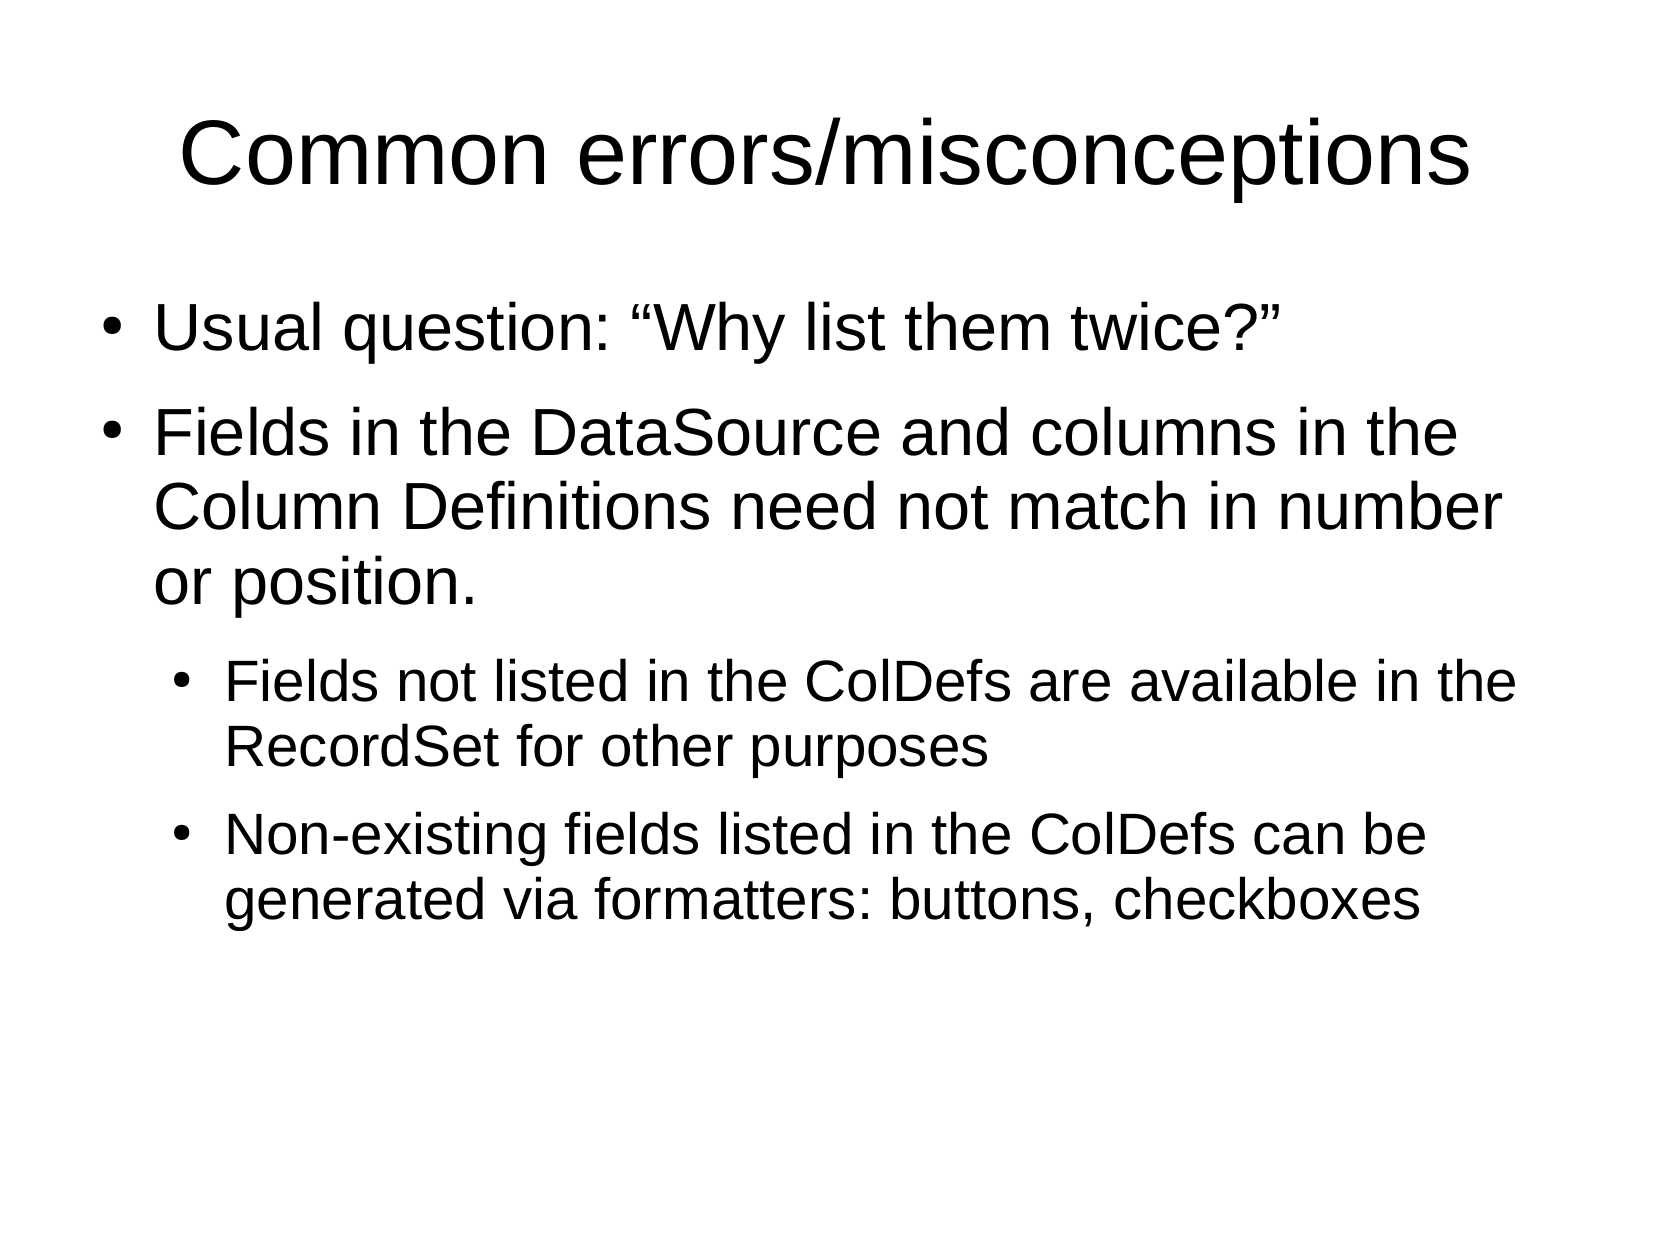

# Common errors/misconceptions
Usual question: “Why list them twice?”
Fields in the DataSource and columns in the Column Definitions need not match in number or position.
Fields not listed in the ColDefs are available in the RecordSet for other purposes
Non-existing fields listed in the ColDefs can be generated via formatters: buttons, checkboxes